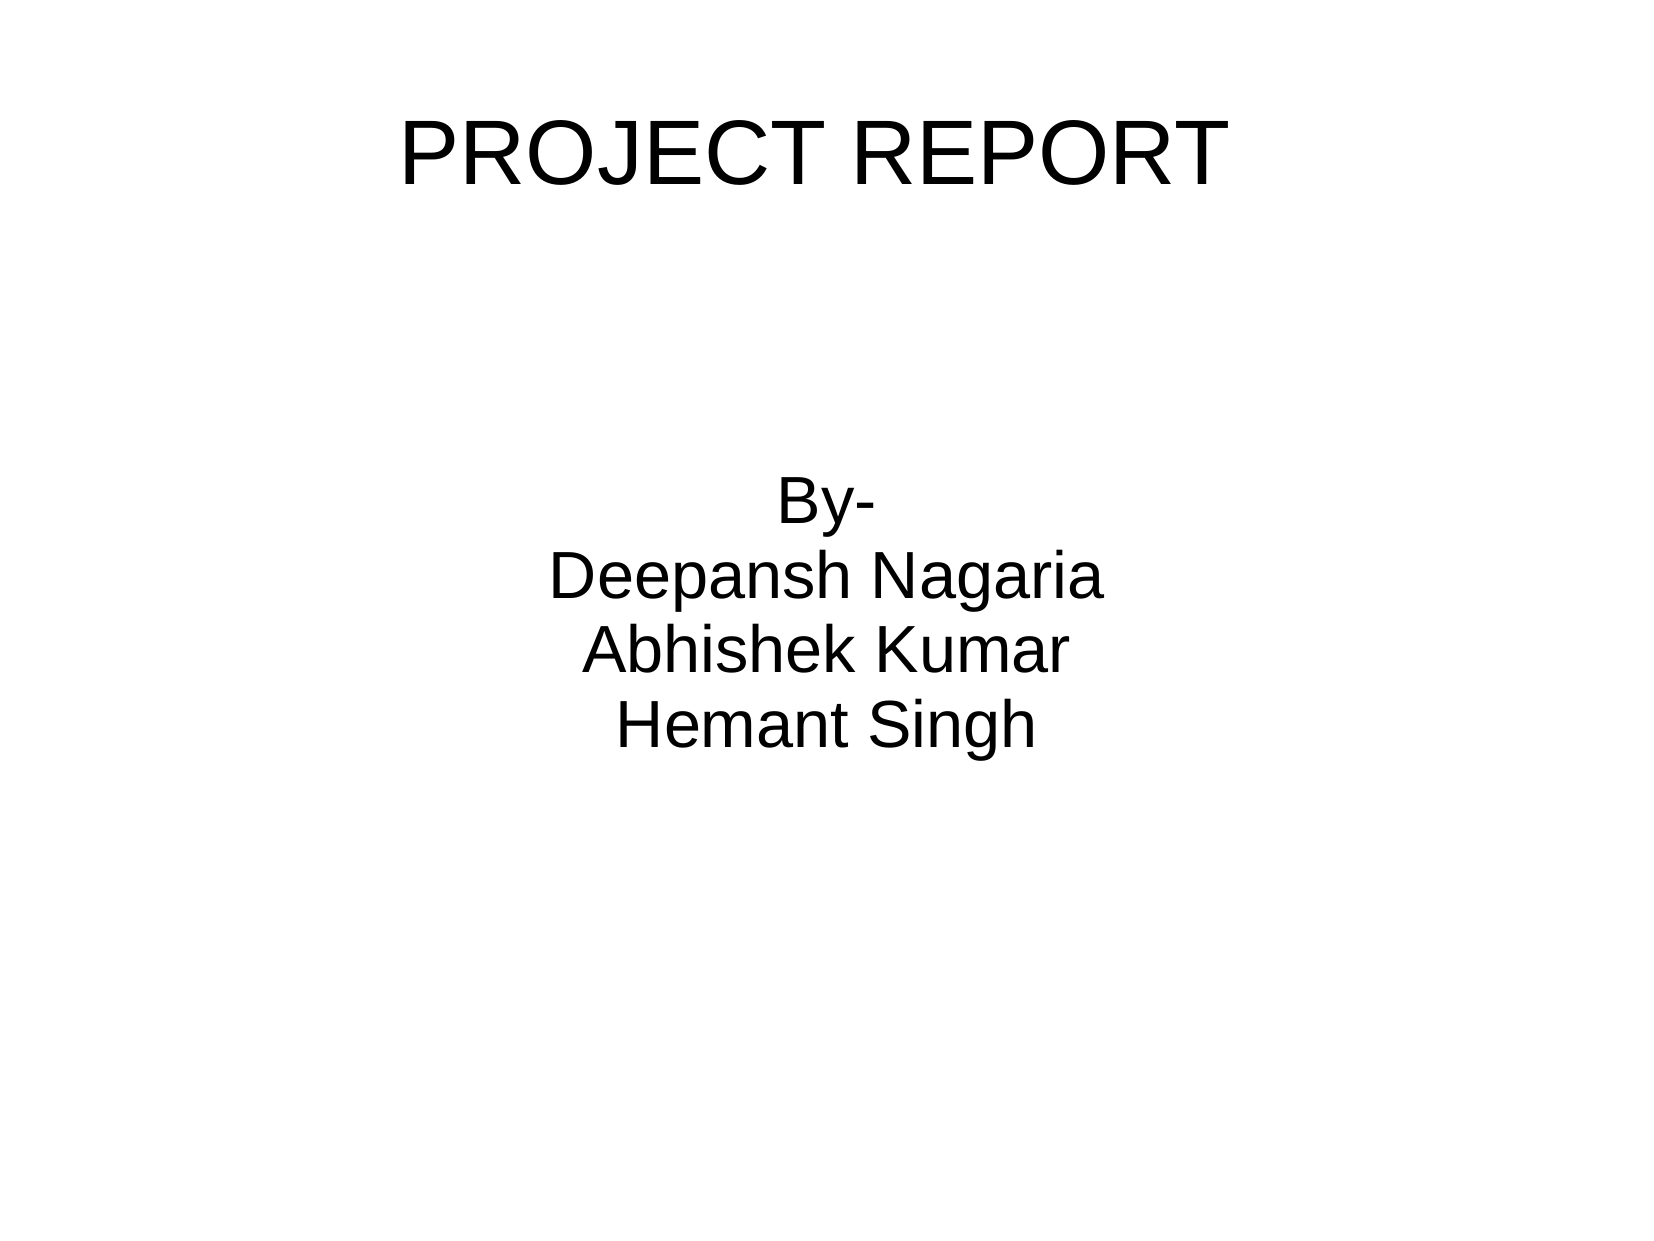

# PROJECT REPORT
By-
Deepansh Nagaria
Abhishek Kumar
Hemant Singh